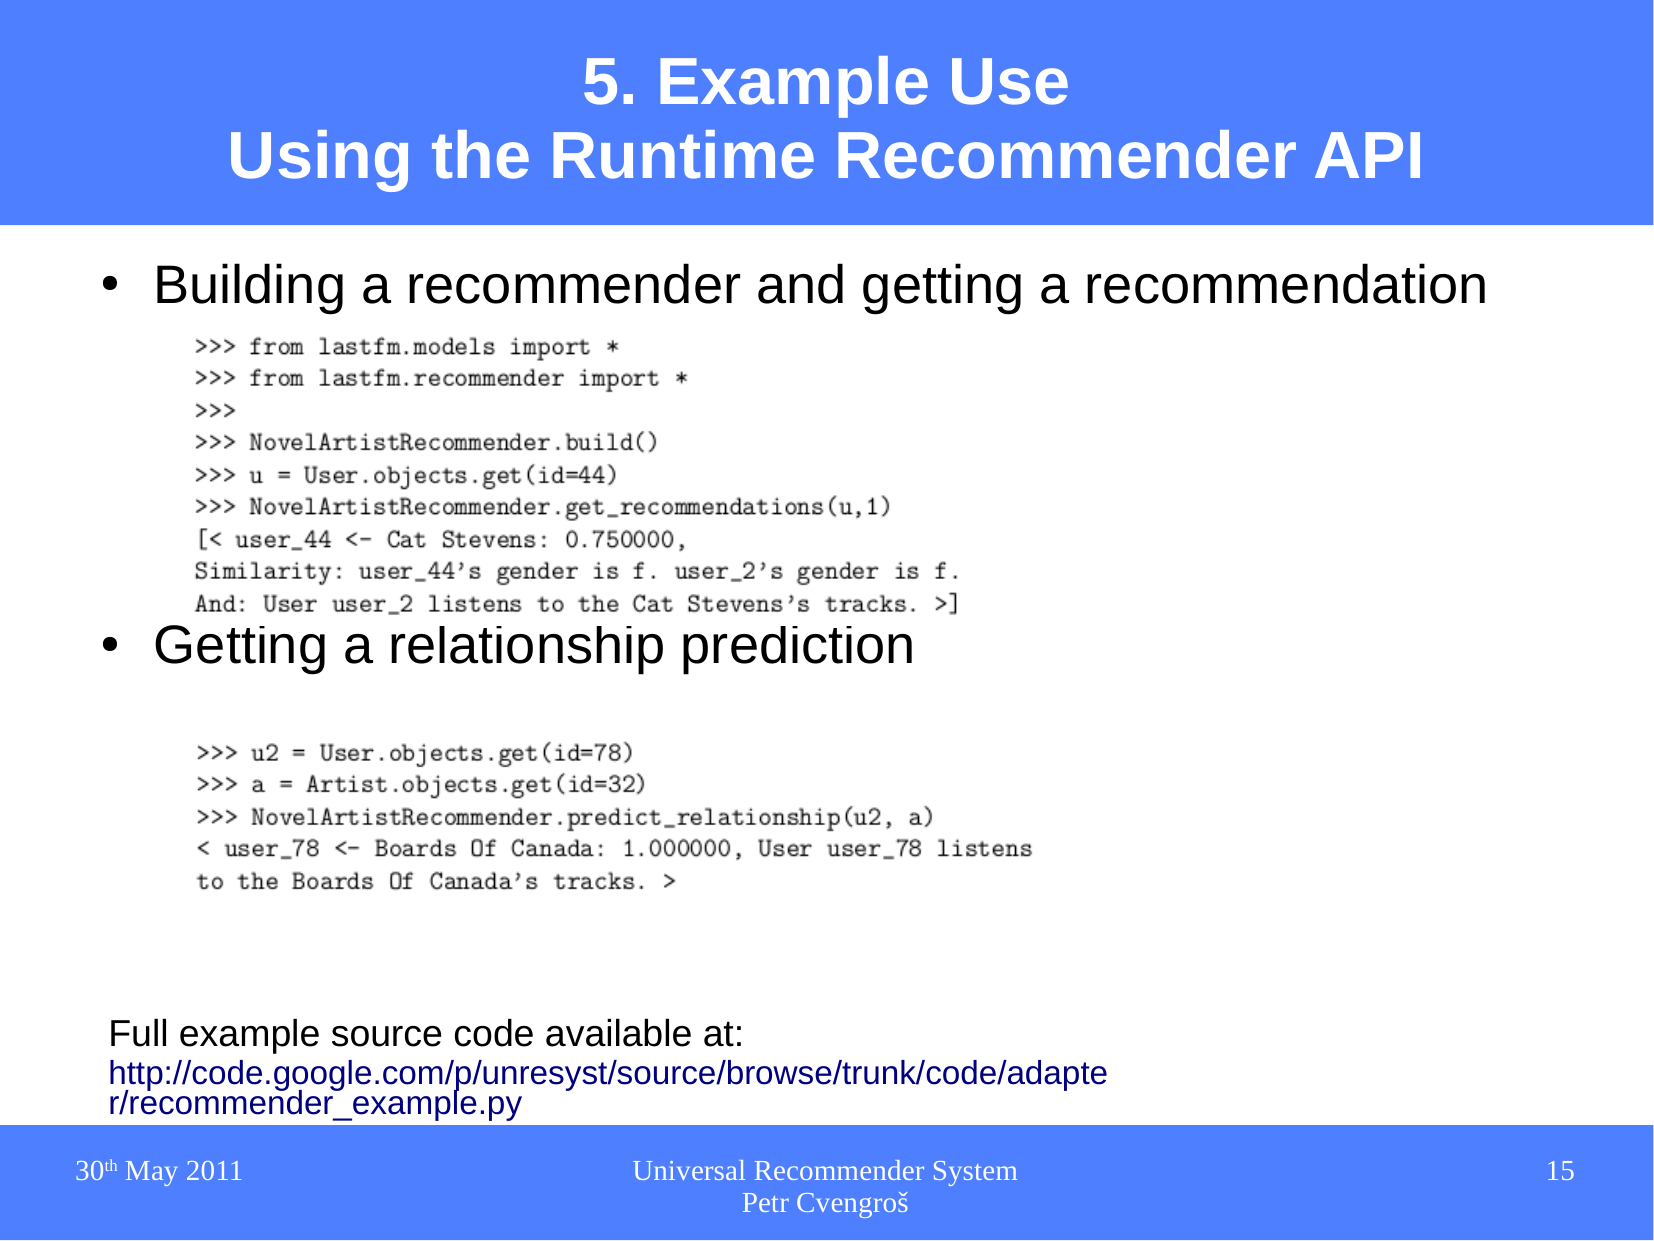

# 5. Example Use Using the Runtime Recommender API
Building a recommender and getting a recommendation
Getting a relationship prediction
Full example source code available at:http://code.google.com/p/unresyst/source/browse/trunk/code/adapter/recommender_example.py
15